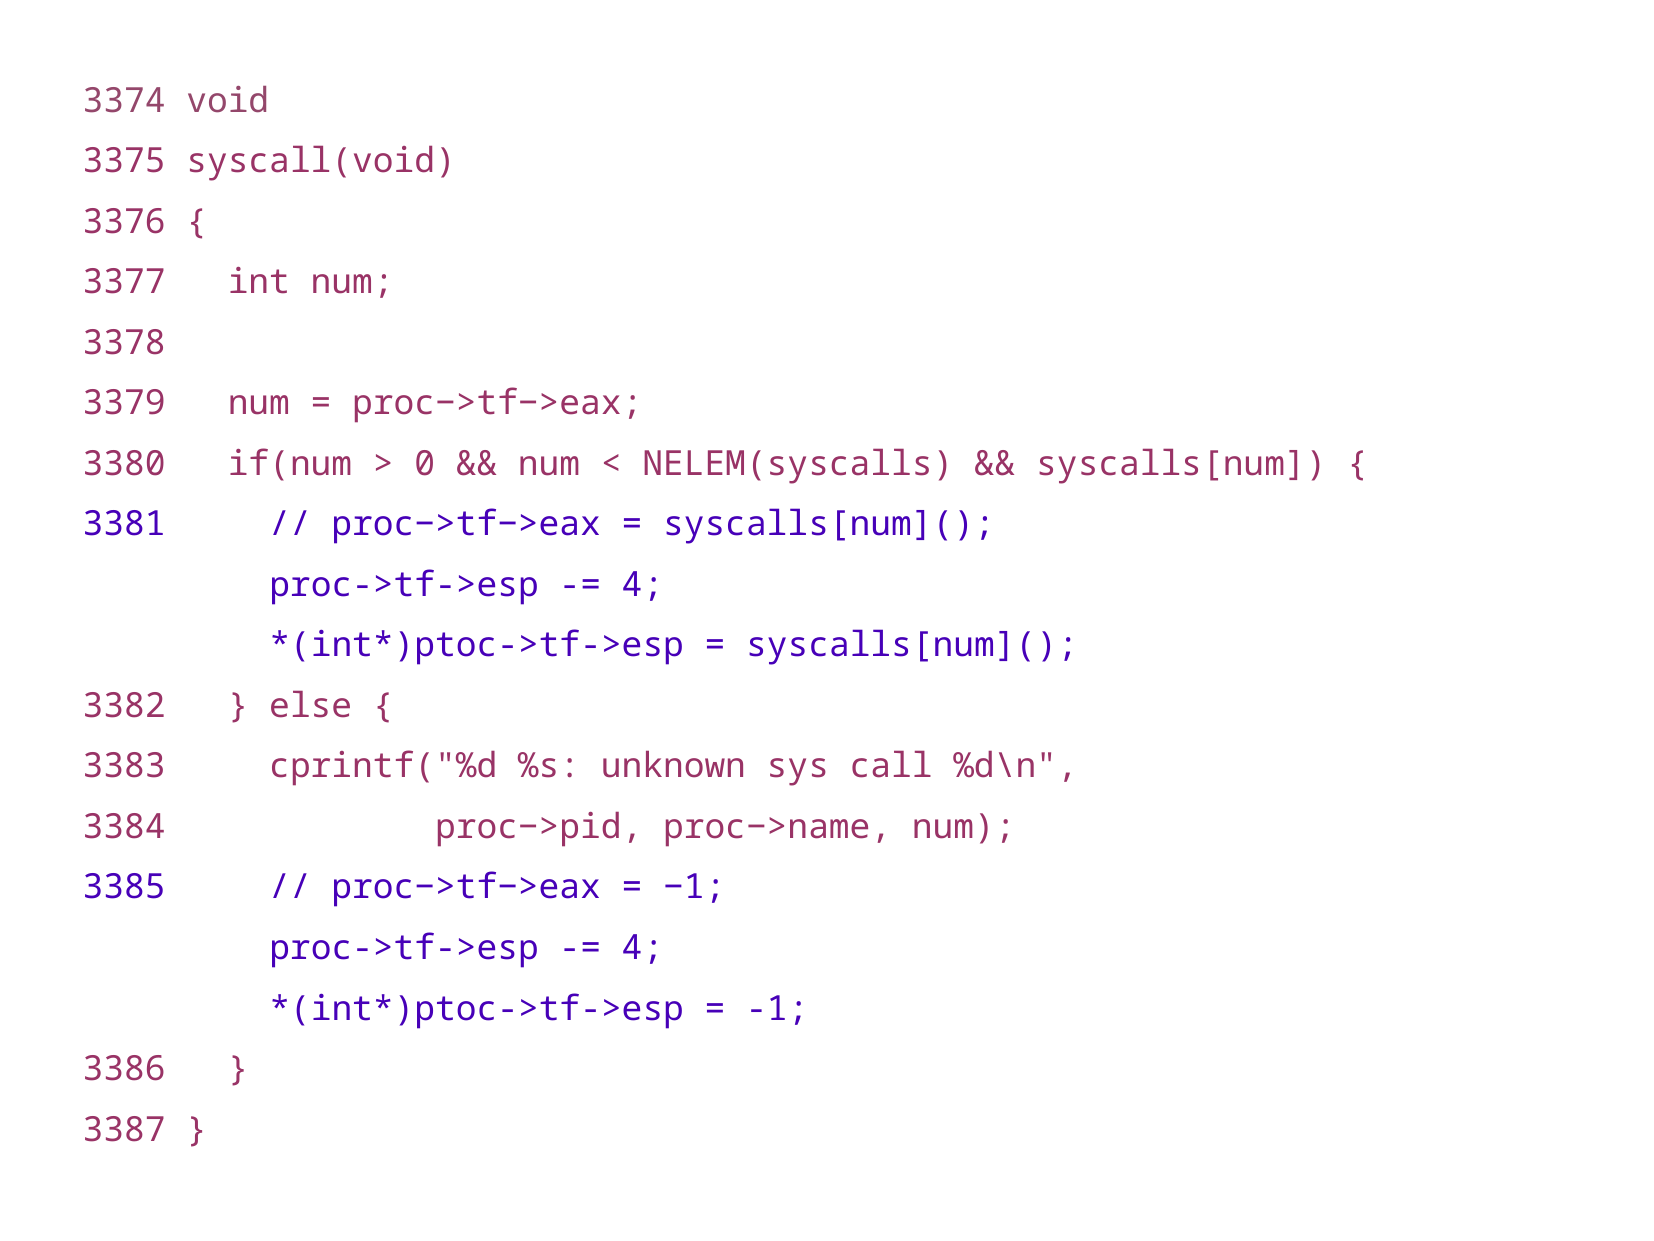

# 3374 void
3375 syscall(void)
3376 {
3377 int num;
3378
3379 num = proc−>tf−>eax;
3380 if(num > 0 && num < NELEM(syscalls) && syscalls[num]) {
3381 // proc−>tf−>eax = syscalls[num]();
 proc->tf->esp -= 4;
 *(int*)ptoc->tf->esp = syscalls[num]();
3382 } else {
3383 cprintf("%d %s: unknown sys call %d\n",
3384 proc−>pid, proc−>name, num);
3385 // proc−>tf−>eax = −1;
 proc->tf->esp -= 4;
 *(int*)ptoc->tf->esp = -1;
3386 }
3387 }